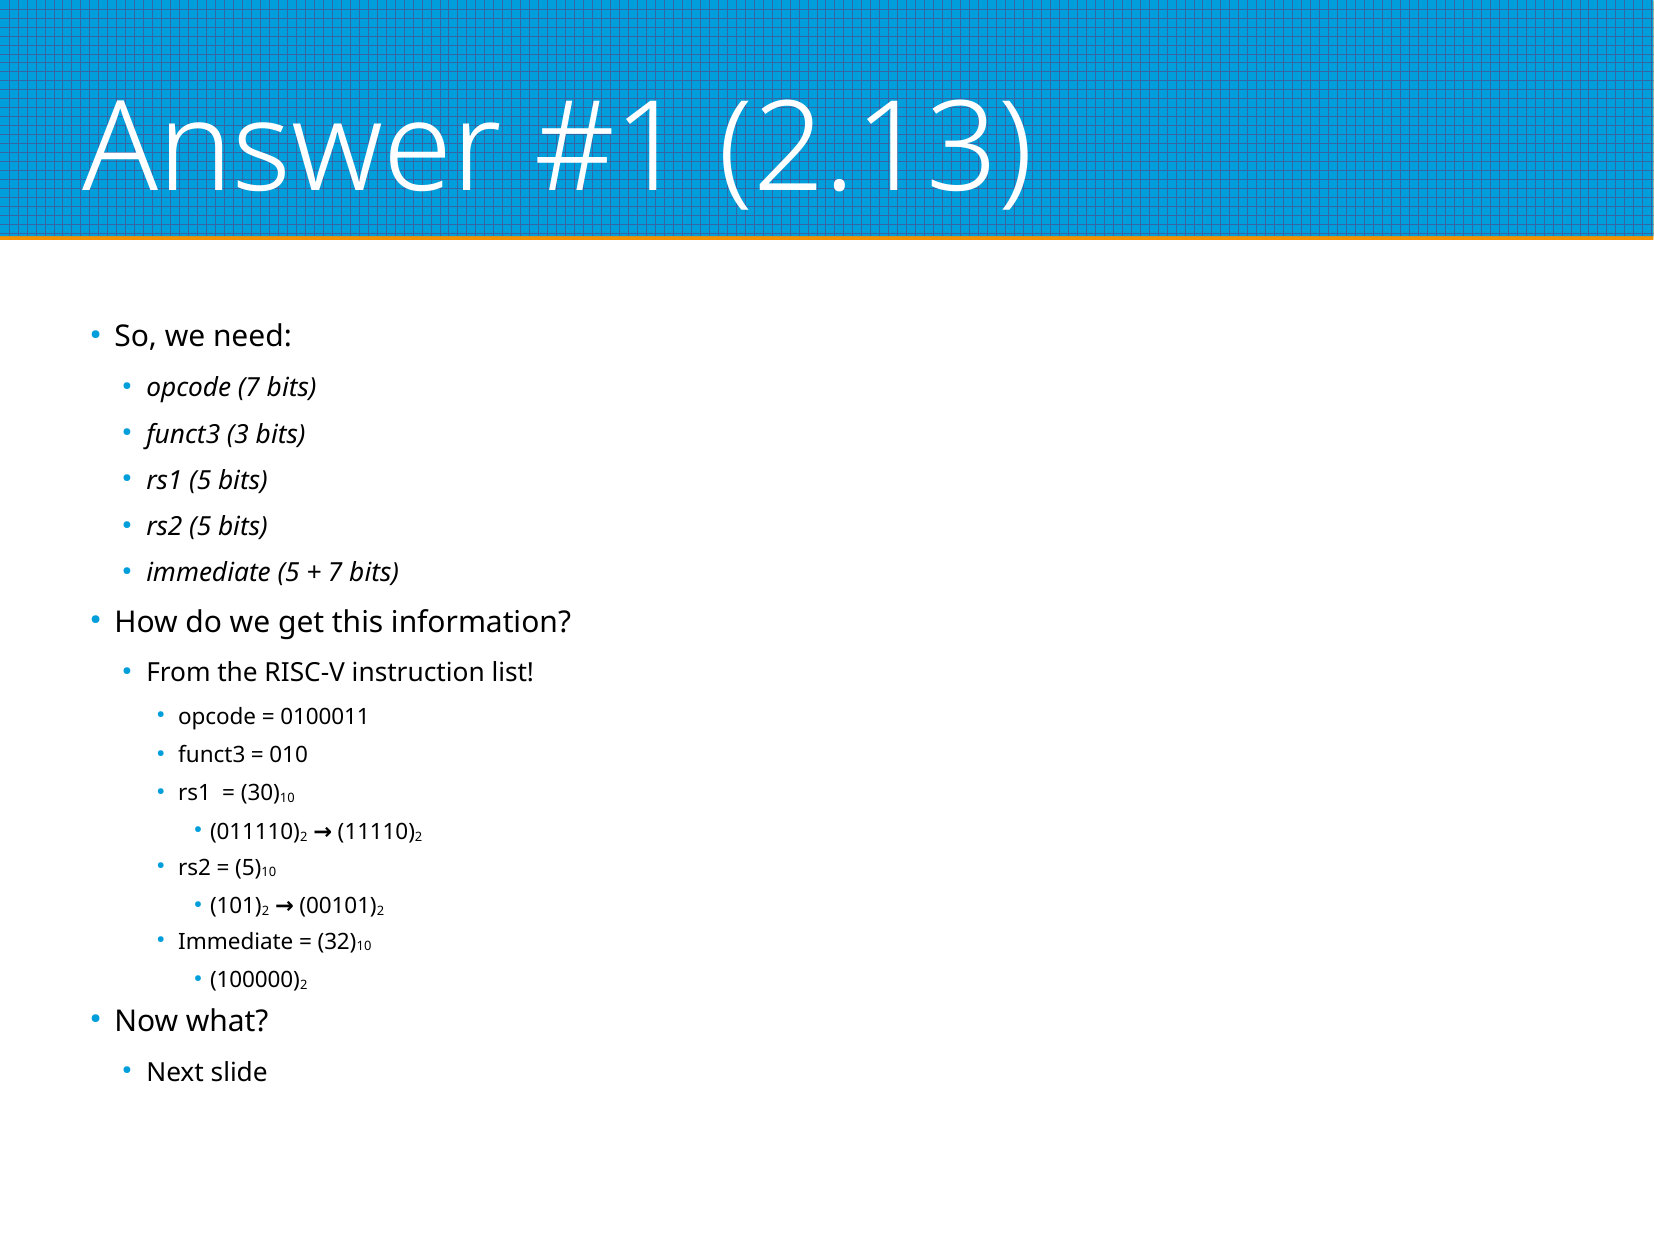

# Answer #1 (2.13)
So, we need:
opcode (7 bits)
funct3 (3 bits)
rs1 (5 bits)
rs2 (5 bits)
immediate (5 + 7 bits)
How do we get this information?
From the RISC-V instruction list!
opcode = 0100011
funct3 = 010
rs1 = (30)10
(011110)2 → (11110)2
rs2 = (5)10
(101)2 → (00101)2
Immediate = (32)10
(100000)2
Now what?
Next slide